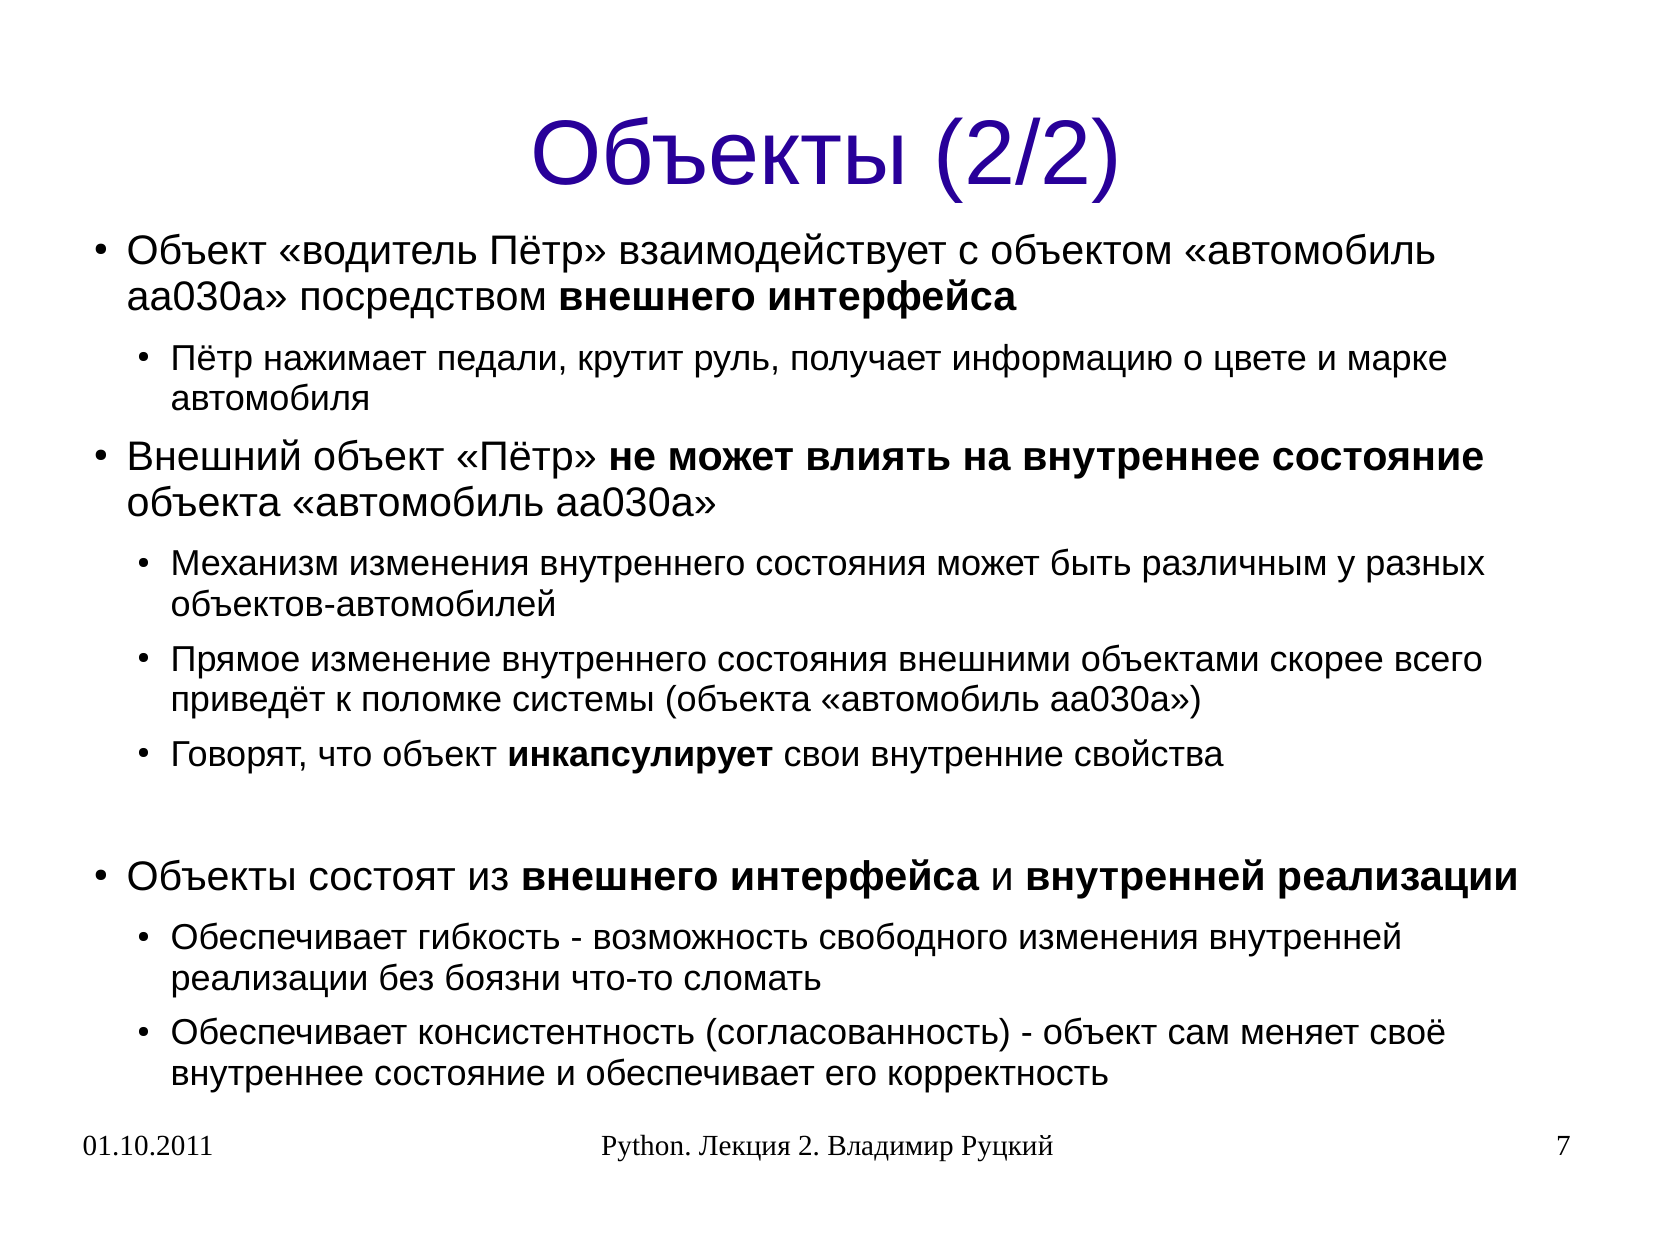

# Объекты (2/2)
Объект «водитель Пётр» взаимодействует с объектом «автомобиль аа030а» посредством внешнего интерфейса
Пётр нажимает педали, крутит руль, получает информацию о цвете и марке автомобиля
Внешний объект «Пётр» не может влиять на внутреннее состояние объекта «автомобиль аа030а»
Механизм изменения внутреннего состояния может быть различным у разных объектов-автомобилей
Прямое изменение внутреннего состояния внешними объектами скорее всего приведёт к поломке системы (объекта «автомобиль аа030а»)
Говорят, что объект инкапсулирует свои внутренние свойства
Объекты состоят из внешнего интерфейса и внутренней реализации
Обеспечивает гибкость - возможность свободного изменения внутренней реализации без боязни что-то сломать
Обеспечивает консистентность (согласованность) - объект сам меняет своё внутреннее состояние и обеспечивает его корректность
01.10.2011
Python. Лекция 2. Владимир Руцкий
7